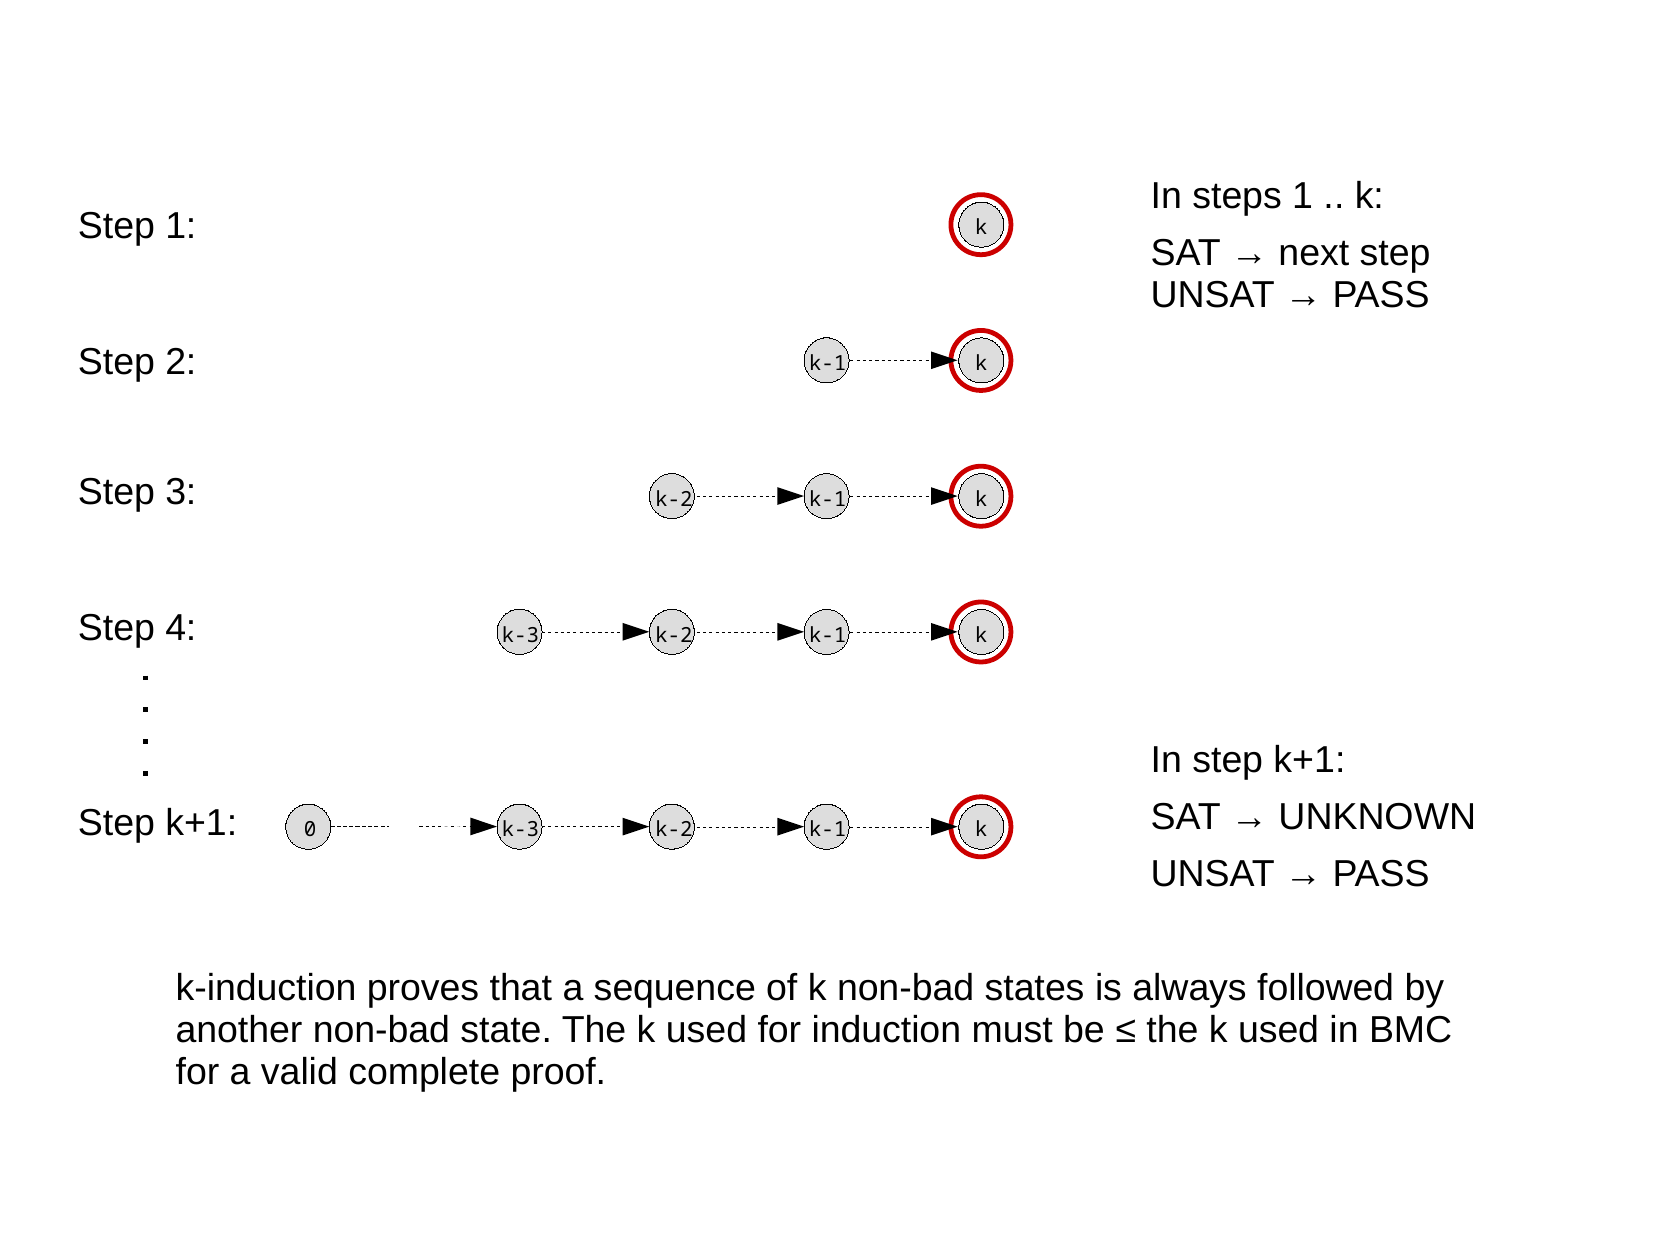

In steps 1 .. k:
SAT → next step
UNSAT → PASS
Step 1:
k
Step 2:
k-1
k
Step 3:
k-2
k-1
k
Step 4:
k-3
k-2
k-1
k
In step k+1:
SAT → UNKNOWN
UNSAT → PASS
Step k+1:
k-3
k-2
k-1
k
0
k-induction proves that a sequence of k non-bad states is always followed by another non-bad state. The k used for induction must be ≤ the k used in BMC
for a valid complete proof.